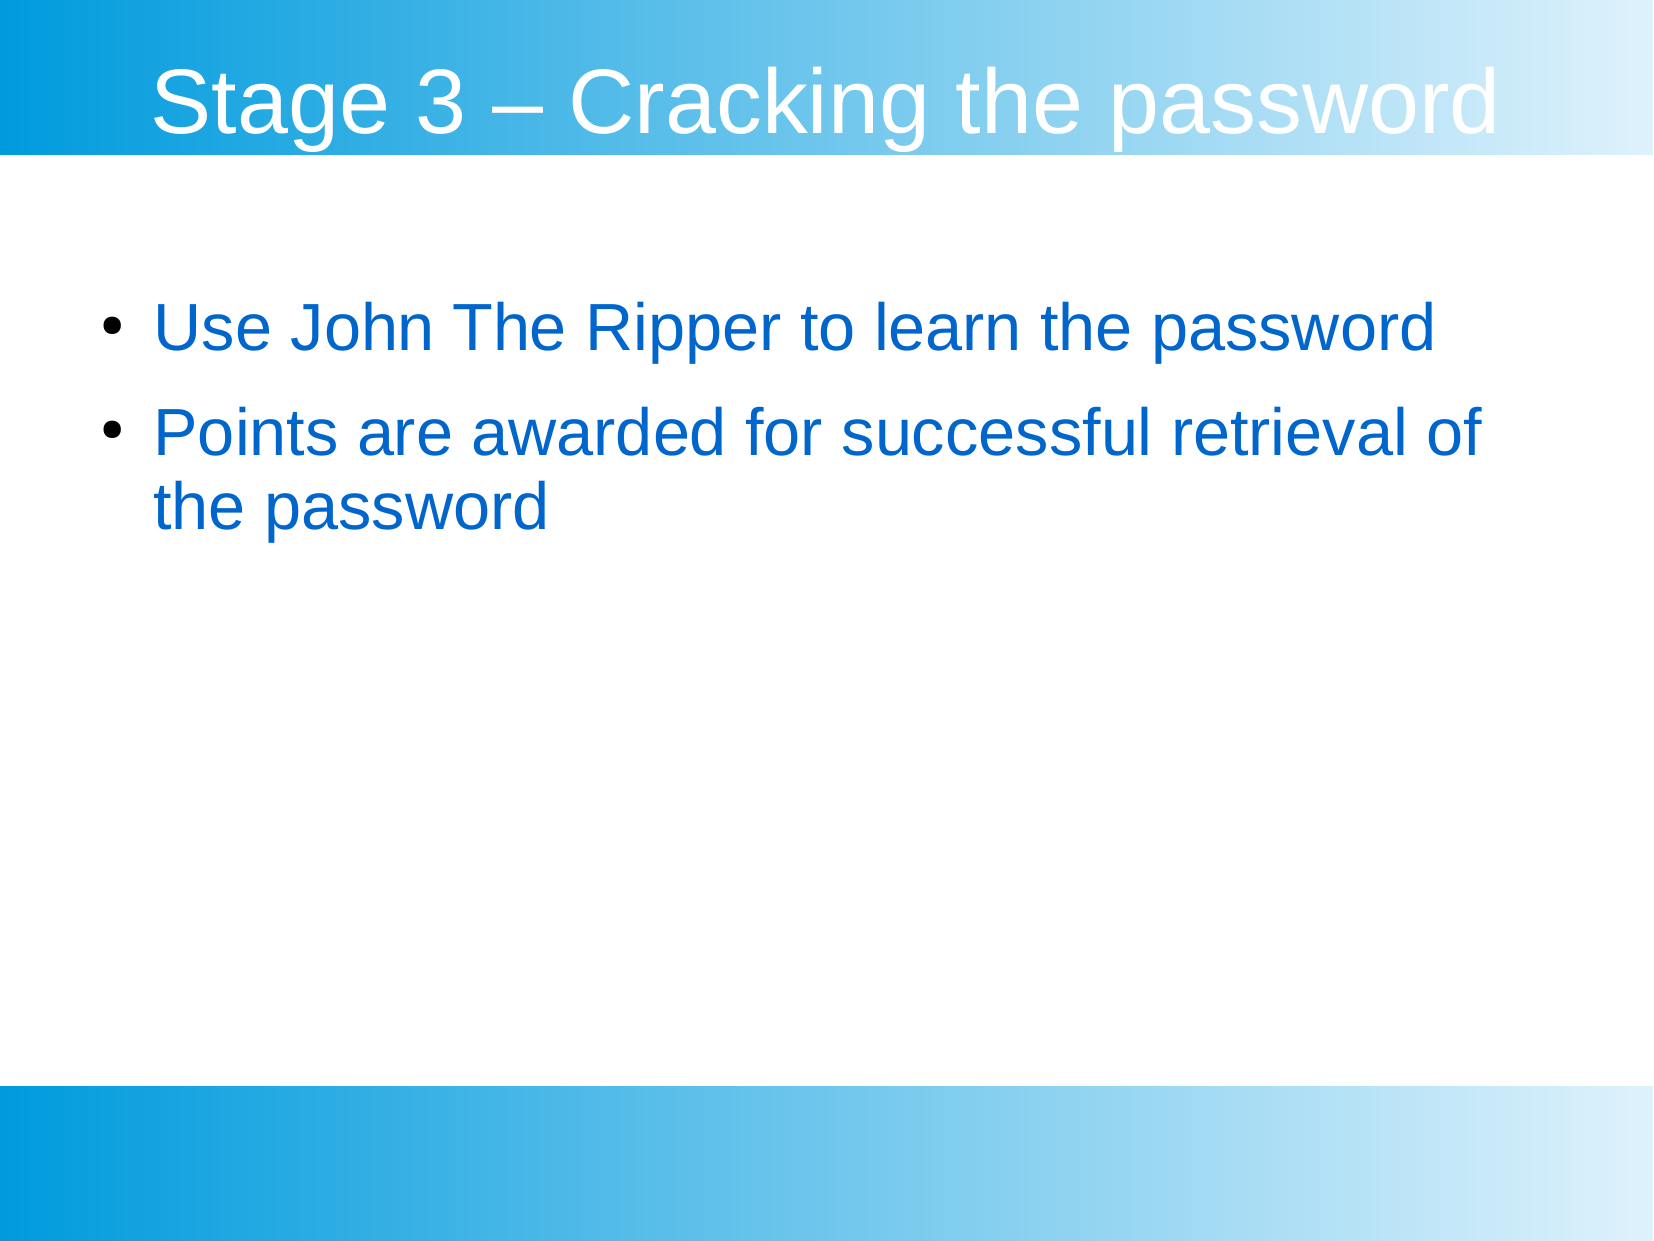

# Stage 3 – Cracking the password
Use John The Ripper to learn the password
Points are awarded for successful retrieval of the password